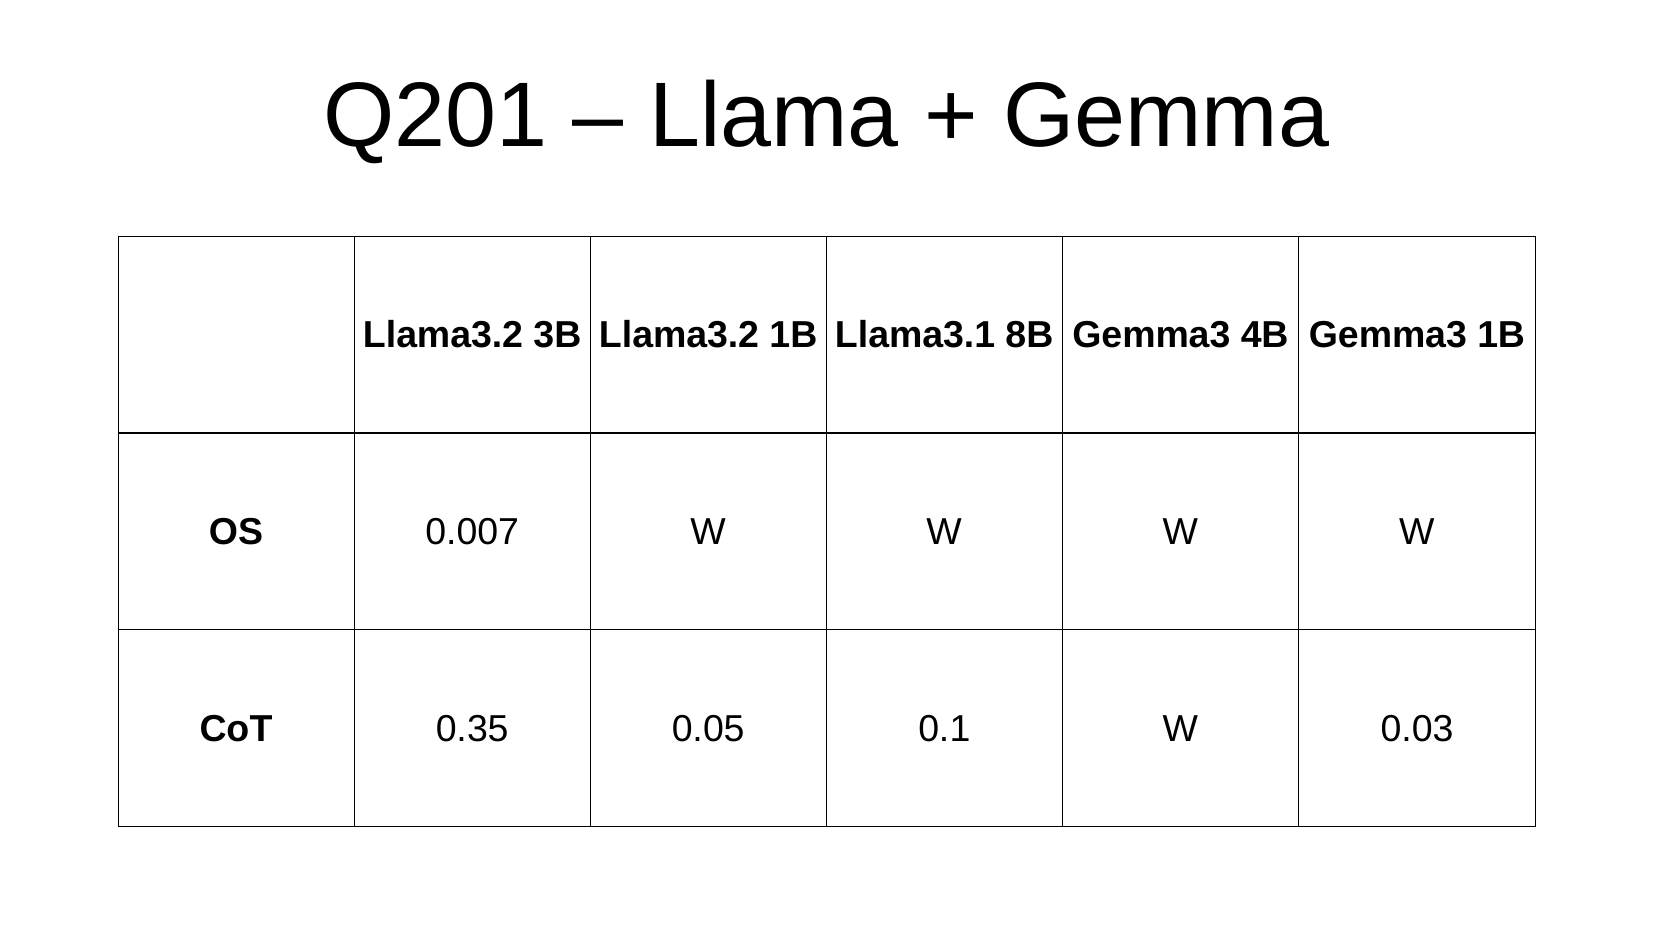

# Q201 – Llama + Gemma
| | Llama3.2 3B | Llama3.2 1B | Llama3.1 8B | Gemma3 4B | Gemma3 1B |
| --- | --- | --- | --- | --- | --- |
| OS | 0.007 | W | W | W | W |
| CoT | 0.35 | 0.05 | 0.1 | W | 0.03 |